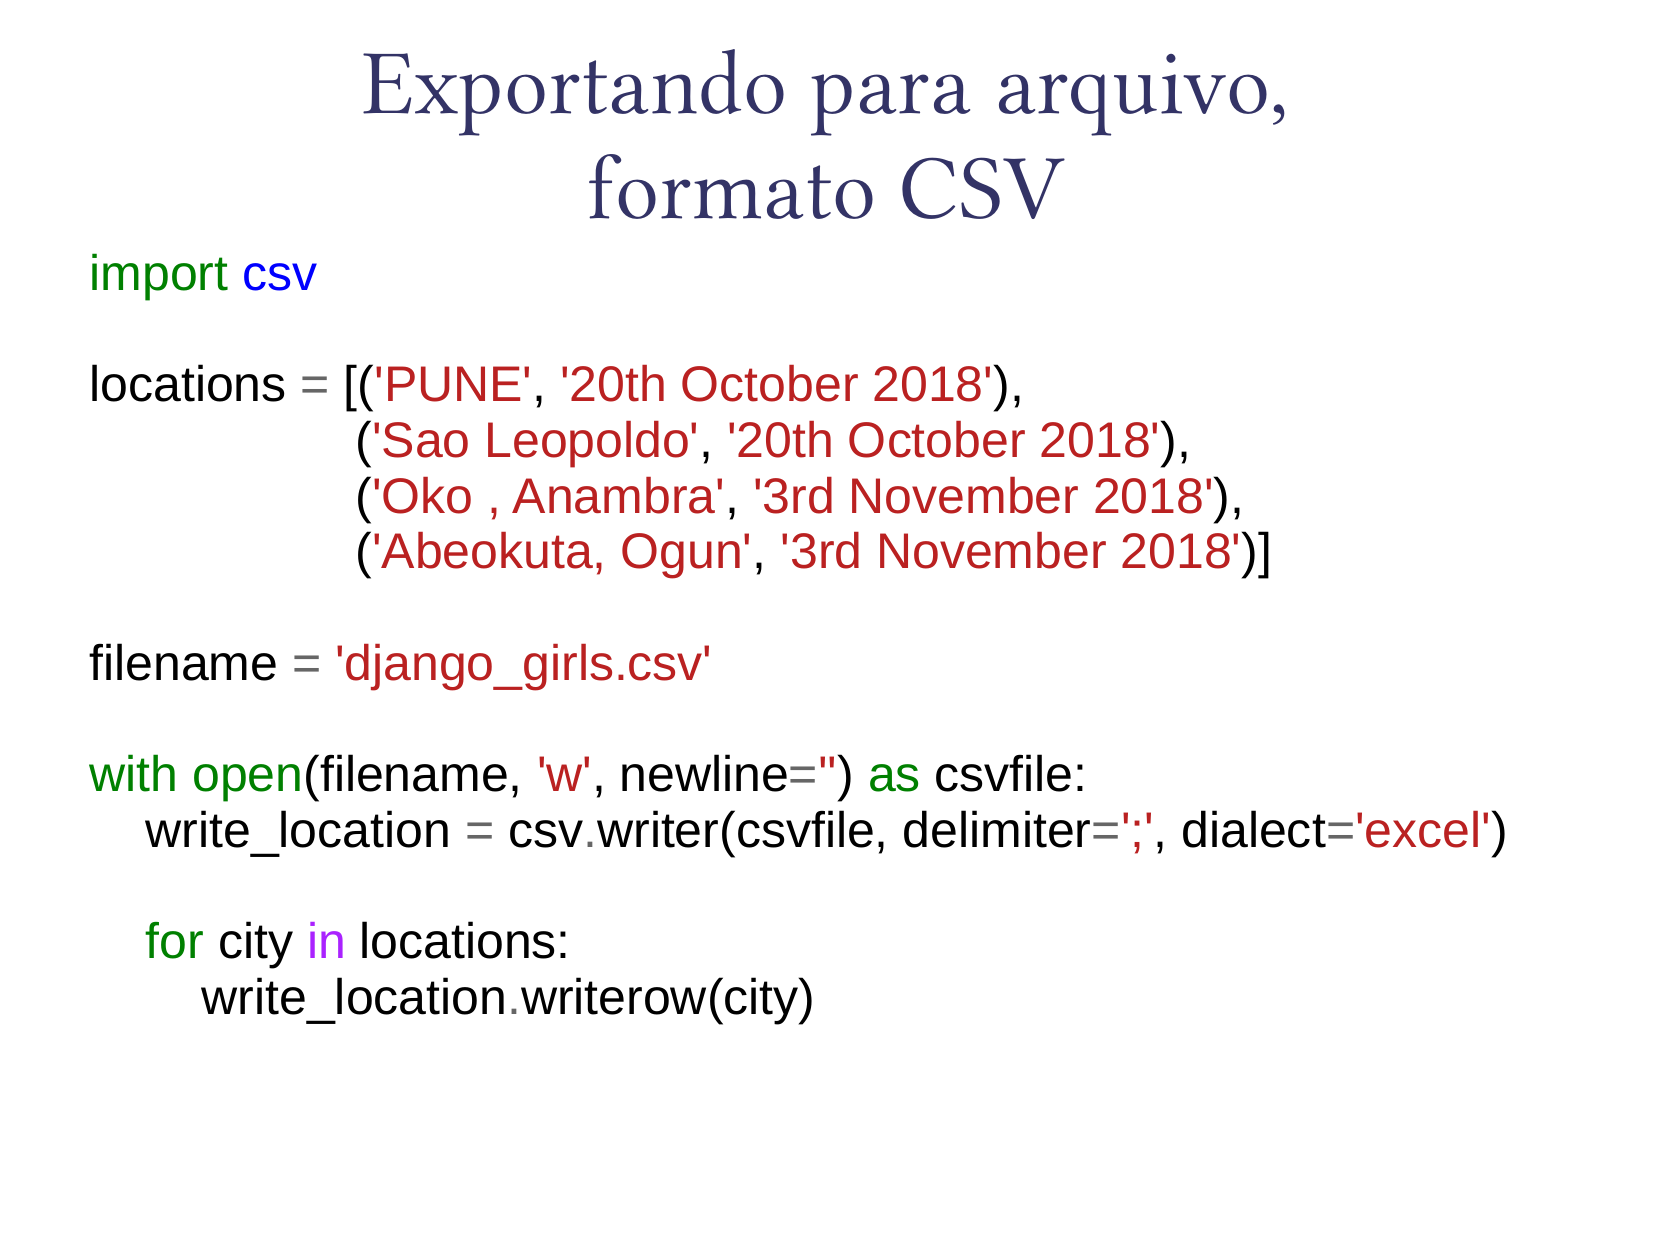

# Exportando para arquivo, formato CSV
import csv
locations = [('PUNE', '20th October 2018'),
 ('Sao Leopoldo', '20th October 2018'),
 ('Oko , Anambra', '3rd November 2018'),
 ('Abeokuta, Ogun', '3rd November 2018')]
filename = 'django_girls.csv'
with open(filename, 'w', newline='') as csvfile:
 write_location = csv.writer(csvfile, delimiter=';', dialect='excel')
 for city in locations:
 write_location.writerow(city)